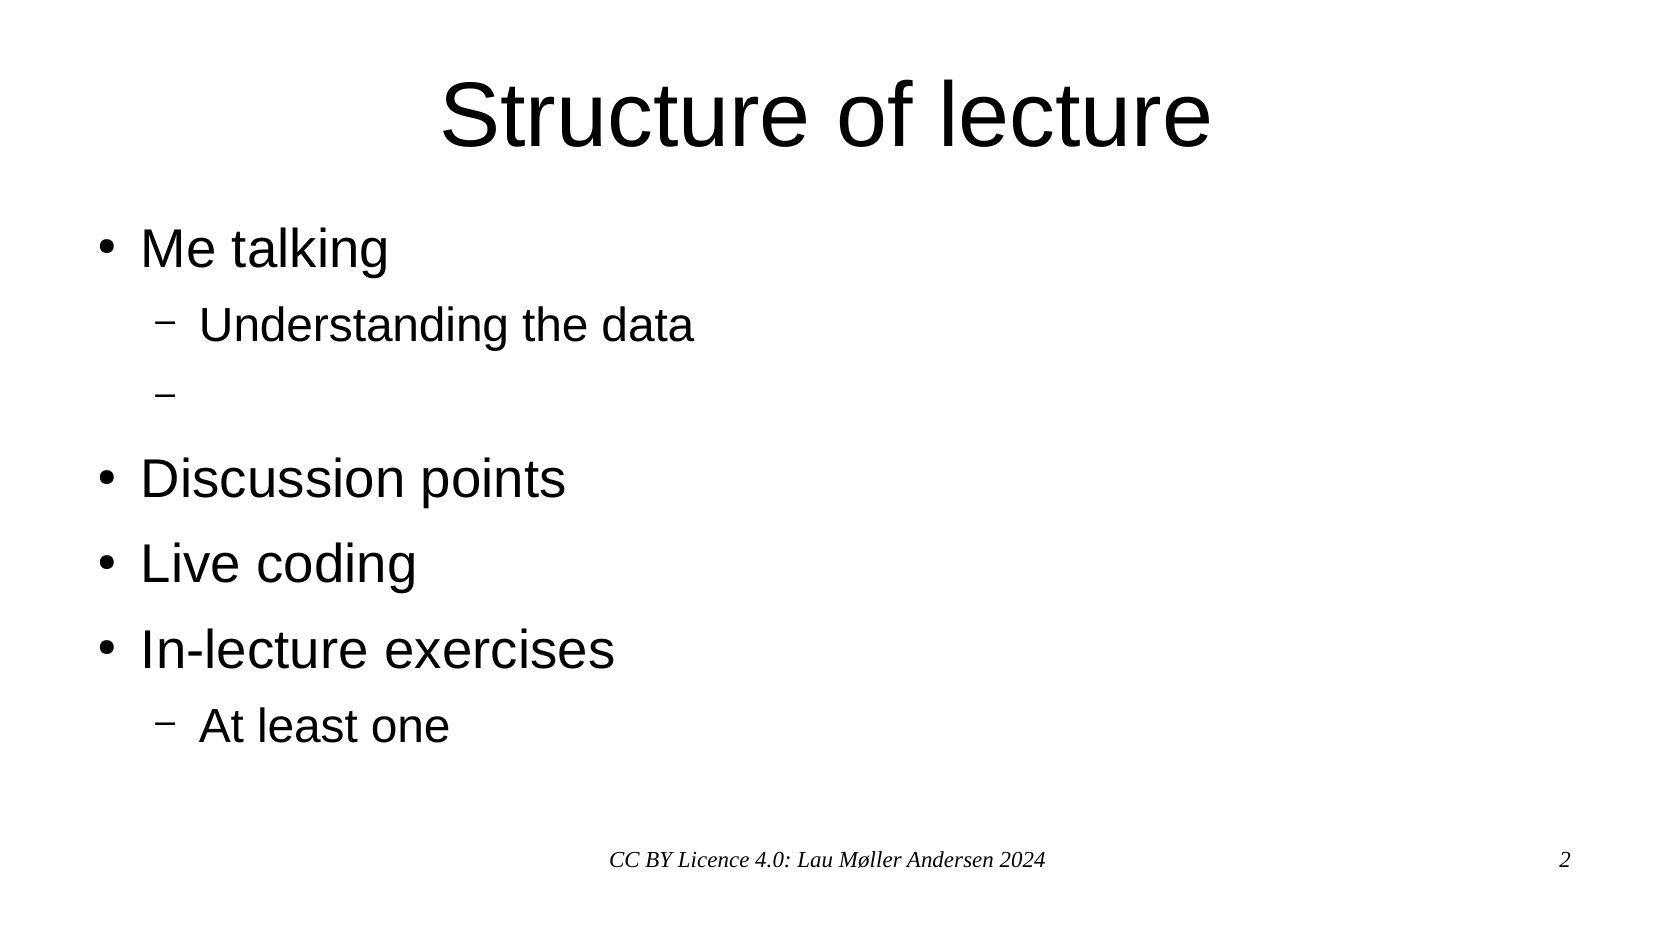

# Structure of lecture
Me talking
Understanding the data
Discussion points
Live coding
In-lecture exercises
At least one
CC BY Licence 4.0: Lau Møller Andersen 2024
2